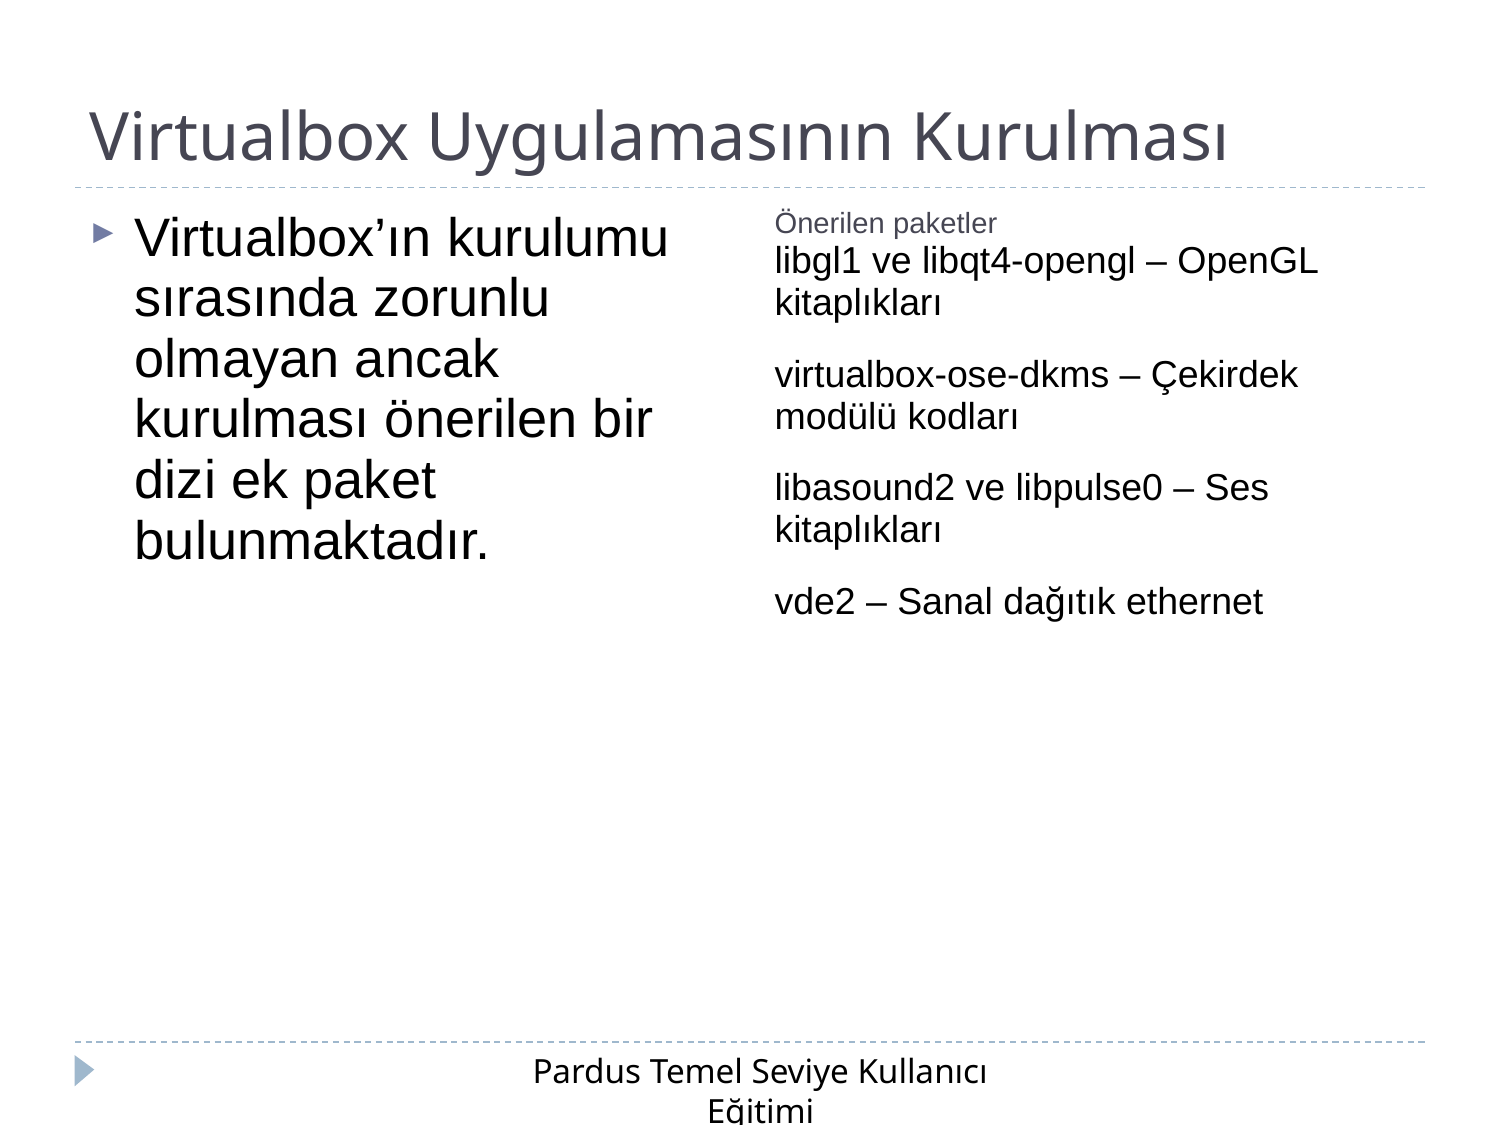

# Virtualbox Uygulamasının Kurulması
Önerilen paketler
libgl1 ve libqt4-opengl – OpenGL kitaplıkları
virtualbox-ose-dkms – Çekirdek modülü kodları
libasound2 ve libpulse0 – Ses kitaplıkları
vde2 – Sanal dağıtık ethernet
Virtualbox’ın kurulumu sırasında zorunlu olmayan ancak kurulması önerilen bir dizi ek paket bulunmaktadır.